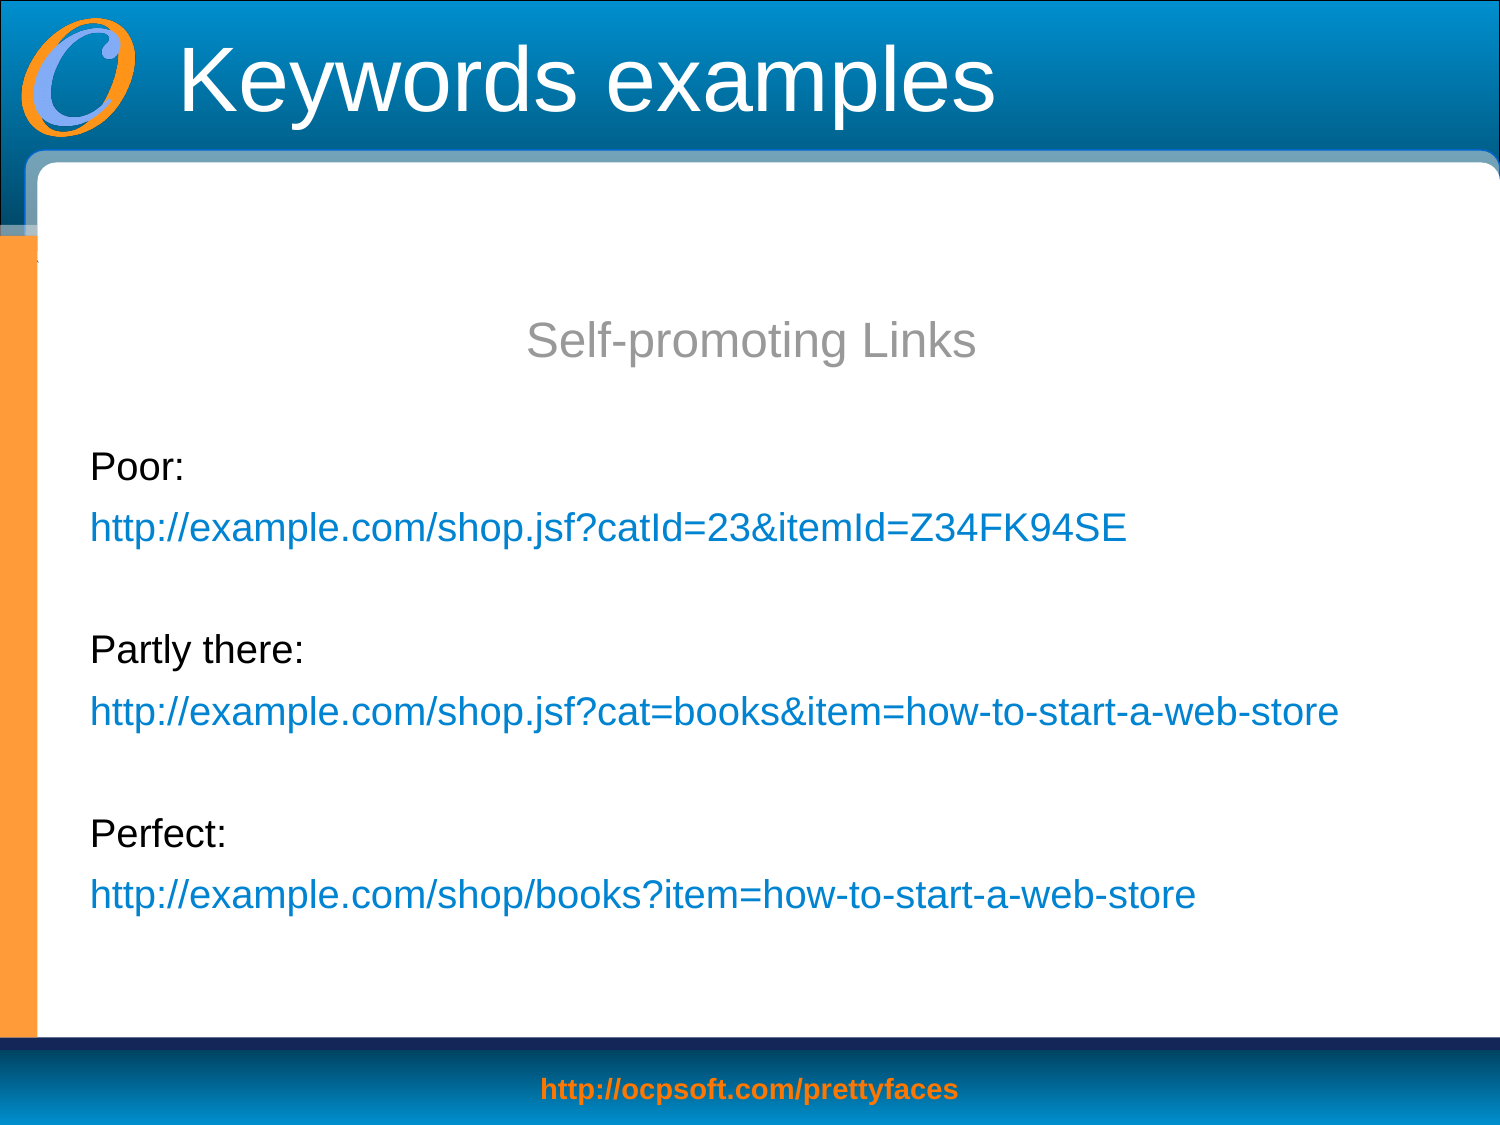

# Keywords examples
Poor:
http://example.com/shop.jsf?catId=23&itemId=Z34FK94SE
Partly there:
http://example.com/shop.jsf?cat=books&item=how-to-start-a-web-store
Perfect:
http://example.com/shop/books?item=how-to-start-a-web-store
Self-promoting Links